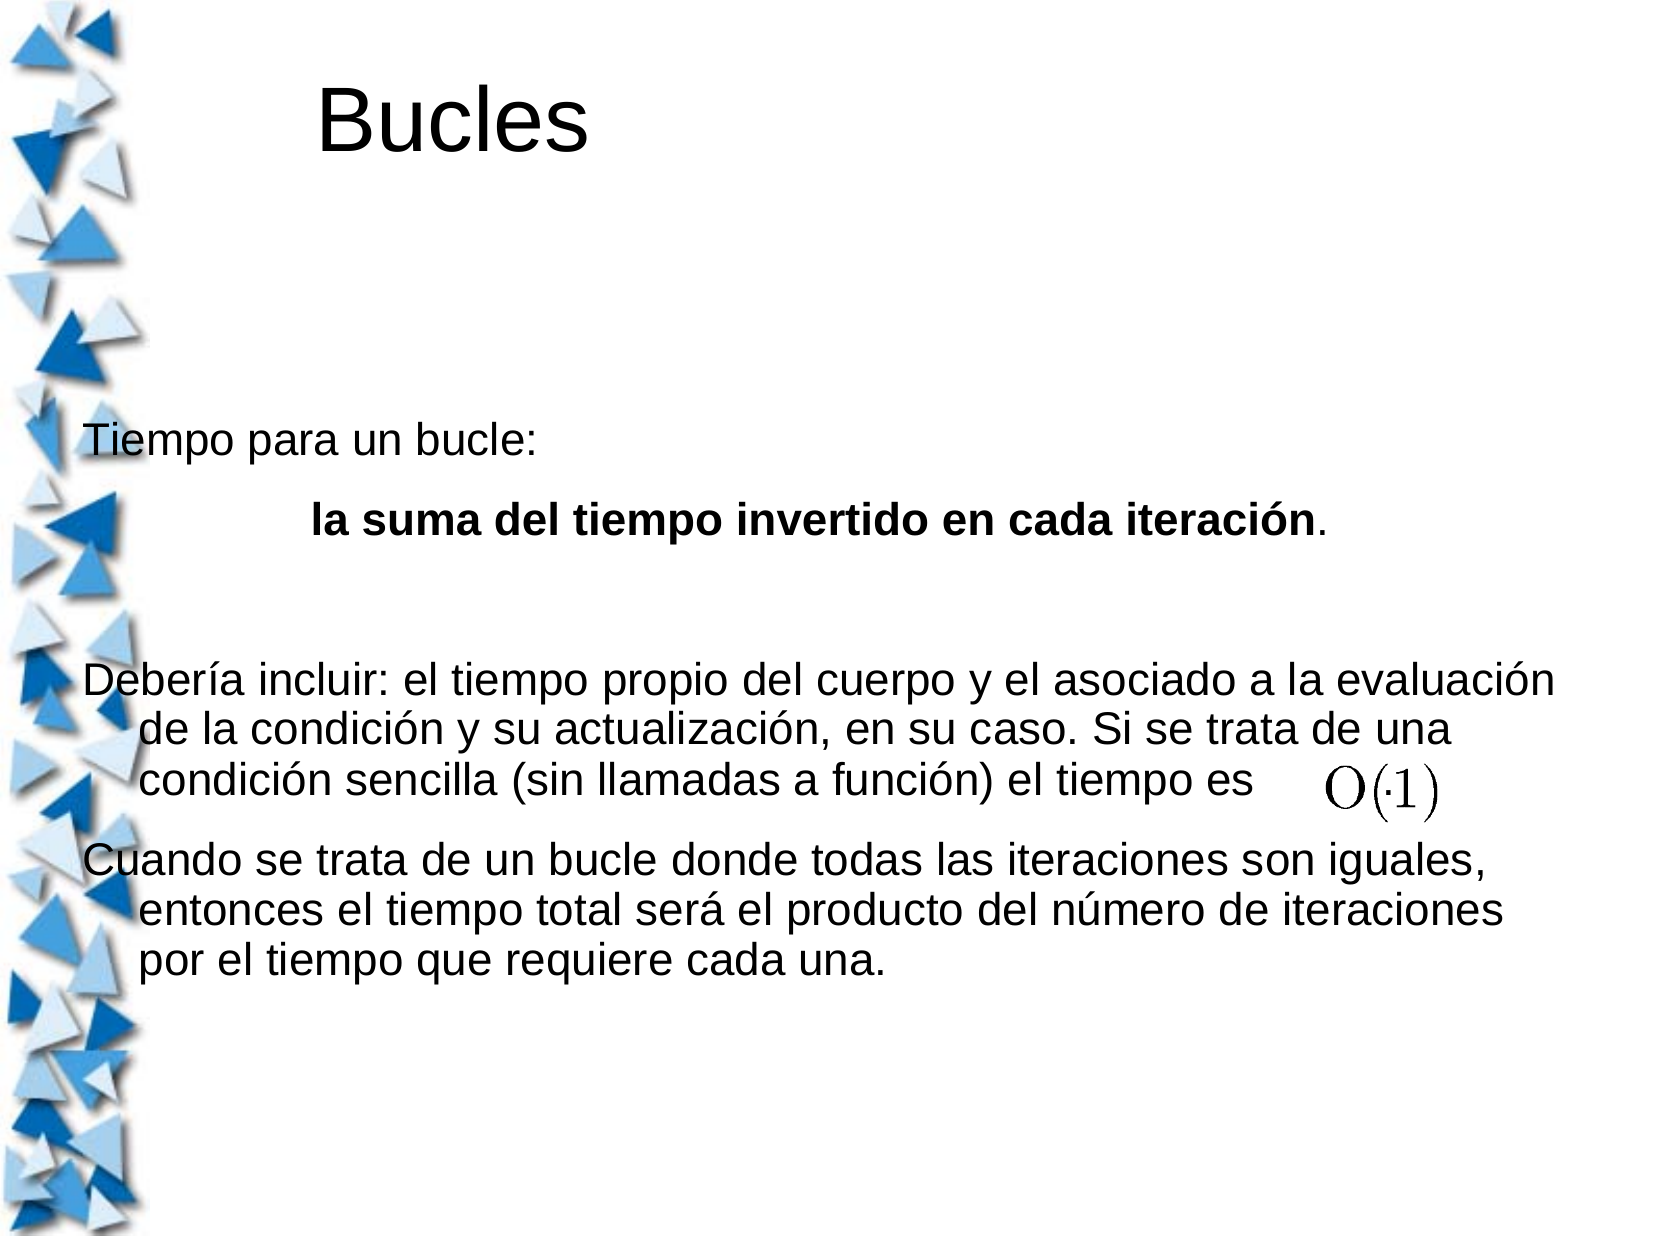

# Bucles
Tiempo para un bucle:
la suma del tiempo invertido en cada iteración.
Debería incluir: el tiempo propio del cuerpo y el asociado a la evaluación de la condición y su actualización, en su caso. Si se trata de una condición sencilla (sin llamadas a función) el tiempo es .
Cuando se trata de un bucle donde todas las iteraciones son iguales, entonces el tiempo total será el producto del número de iteraciones por el tiempo que requiere cada una.